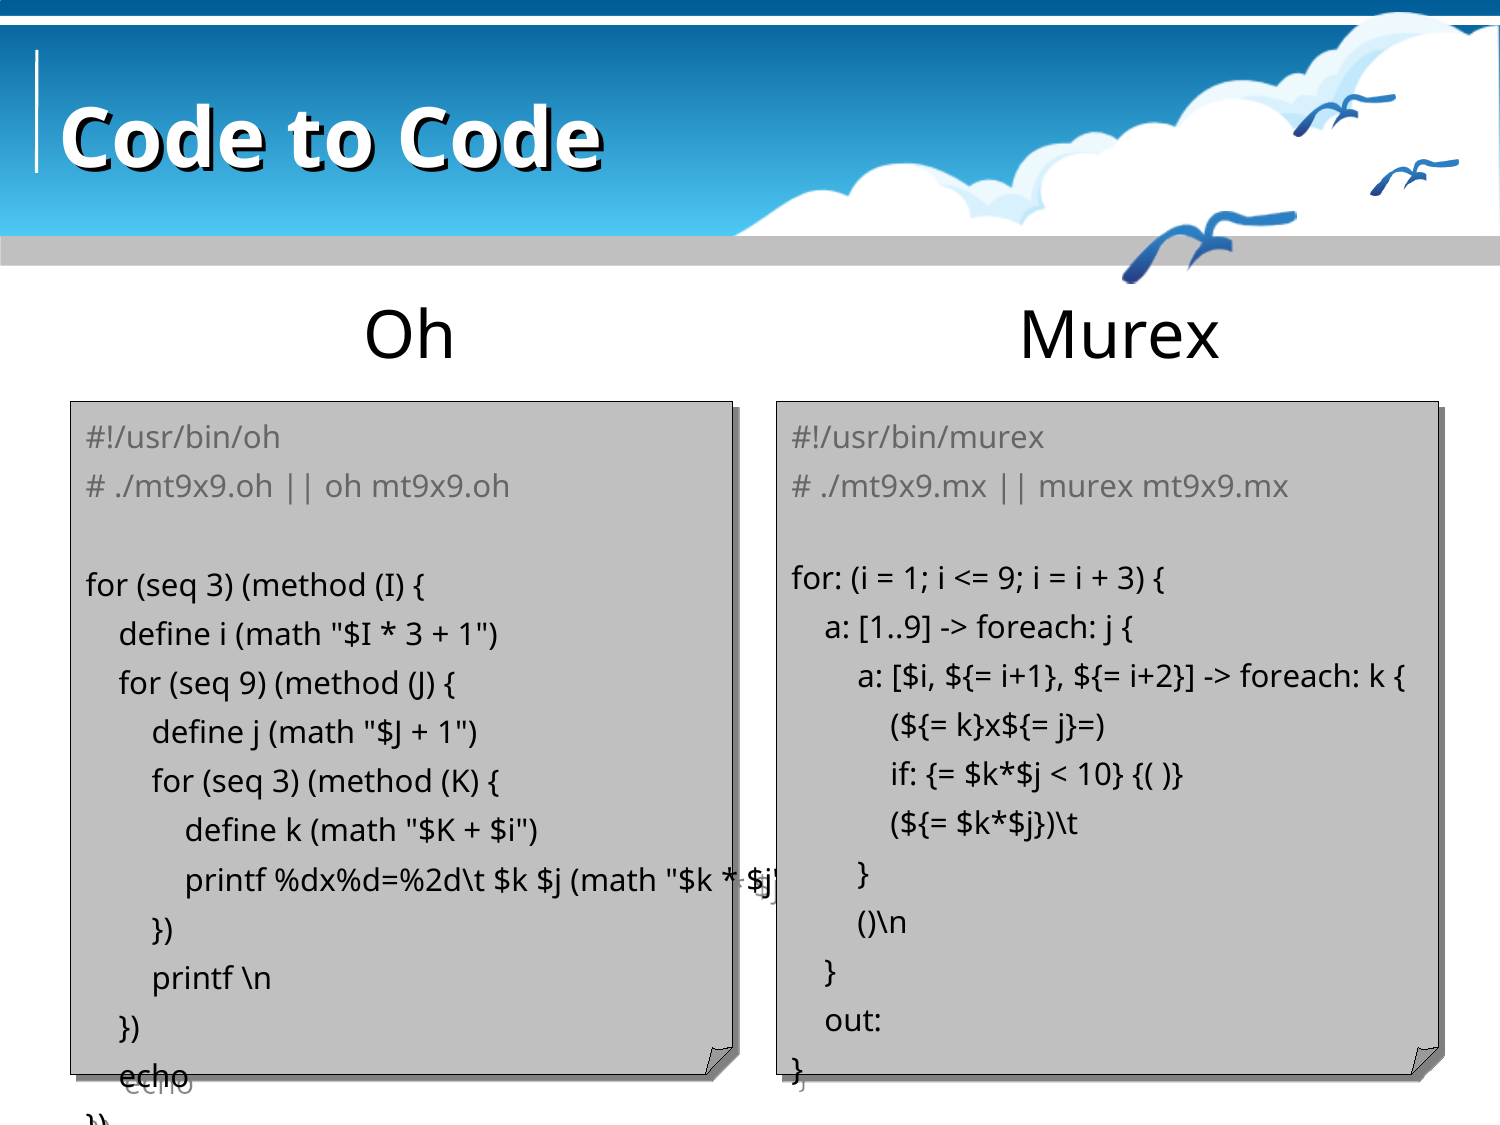

# Code to Code
Oh
Murex
#!/usr/bin/oh
# ./mt9x9.oh || oh mt9x9.oh
for (seq 3) (method (I) {
 define i (math "$I * 3 + 1")
 for (seq 9) (method (J) {
 define j (math "$J + 1")
 for (seq 3) (method (K) {
 define k (math "$K + $i")
 printf %dx%d=%2d\t $k $j (math "$k * $j")
 })
 printf \n
 })
 echo
})
#!/usr/bin/murex
# ./mt9x9.mx || murex mt9x9.mx
for: (i = 1; i <= 9; i = i + 3) {
 a: [1..9] -> foreach: j {
 a: [$i, ${= i+1}, ${= i+2}] -> foreach: k {
 (${= k}x${= j}=)
 if: {= $k*$j < 10} {( )}
 (${= $k*$j})\t
 }
 ()\n
 }
 out:
}